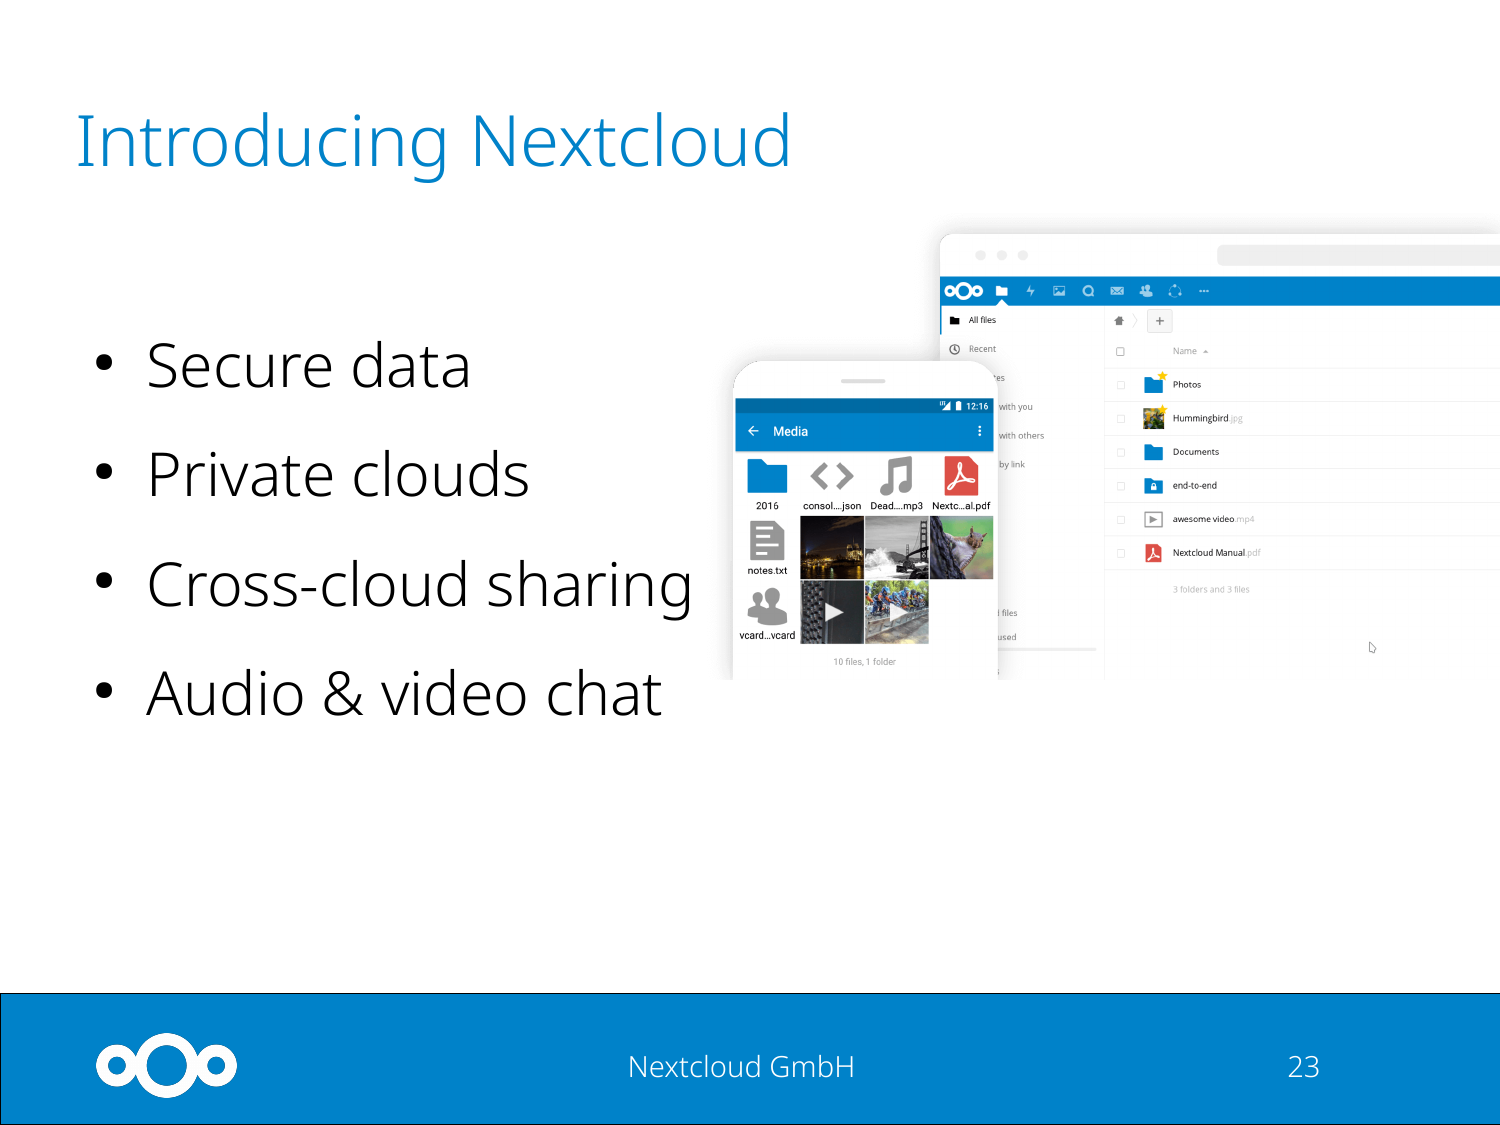

# Introducing Nextcloud
Secure data
Private clouds
Cross-cloud sharing
Audio & video chat
© struktur AG
23